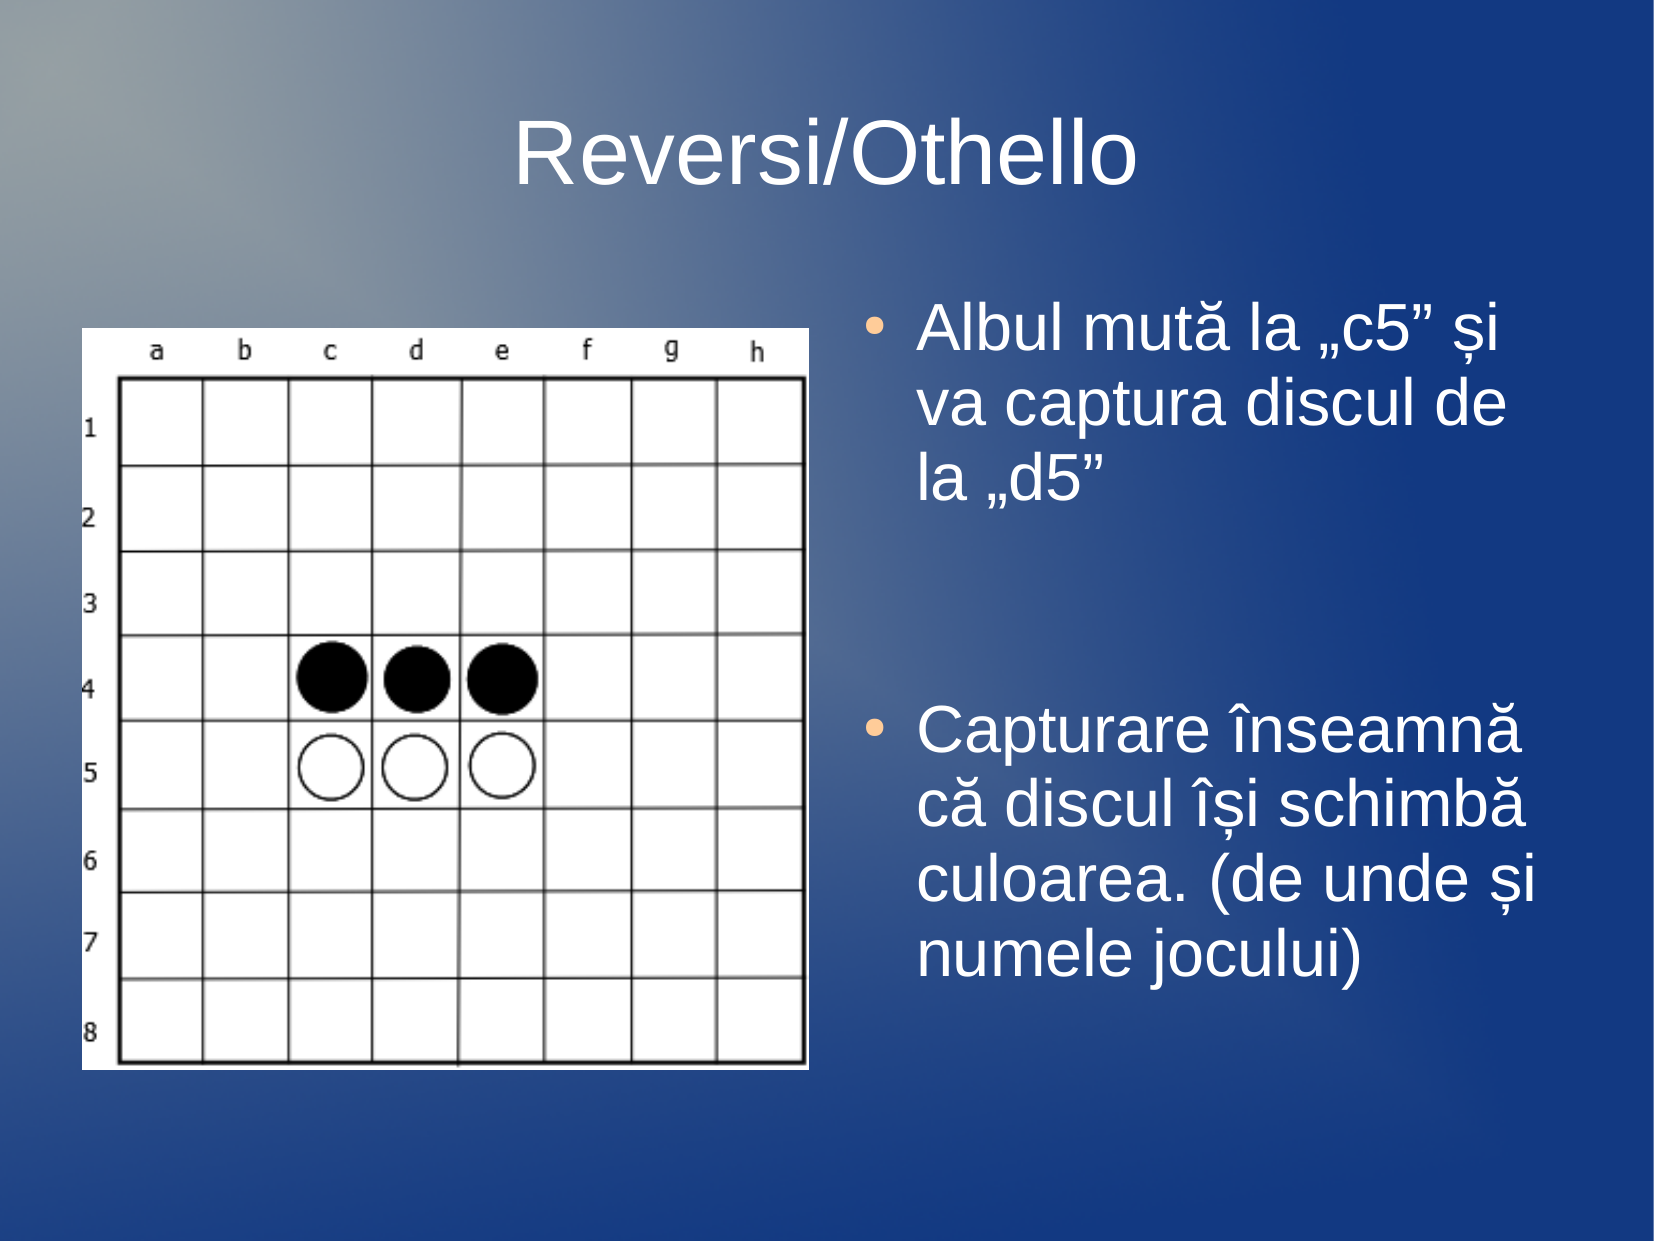

# Reversi/Othello
Albul mută la „c5” și va captura discul de la „d5”
Capturare înseamnă că discul își schimbă culoarea. (de unde și numele jocului)